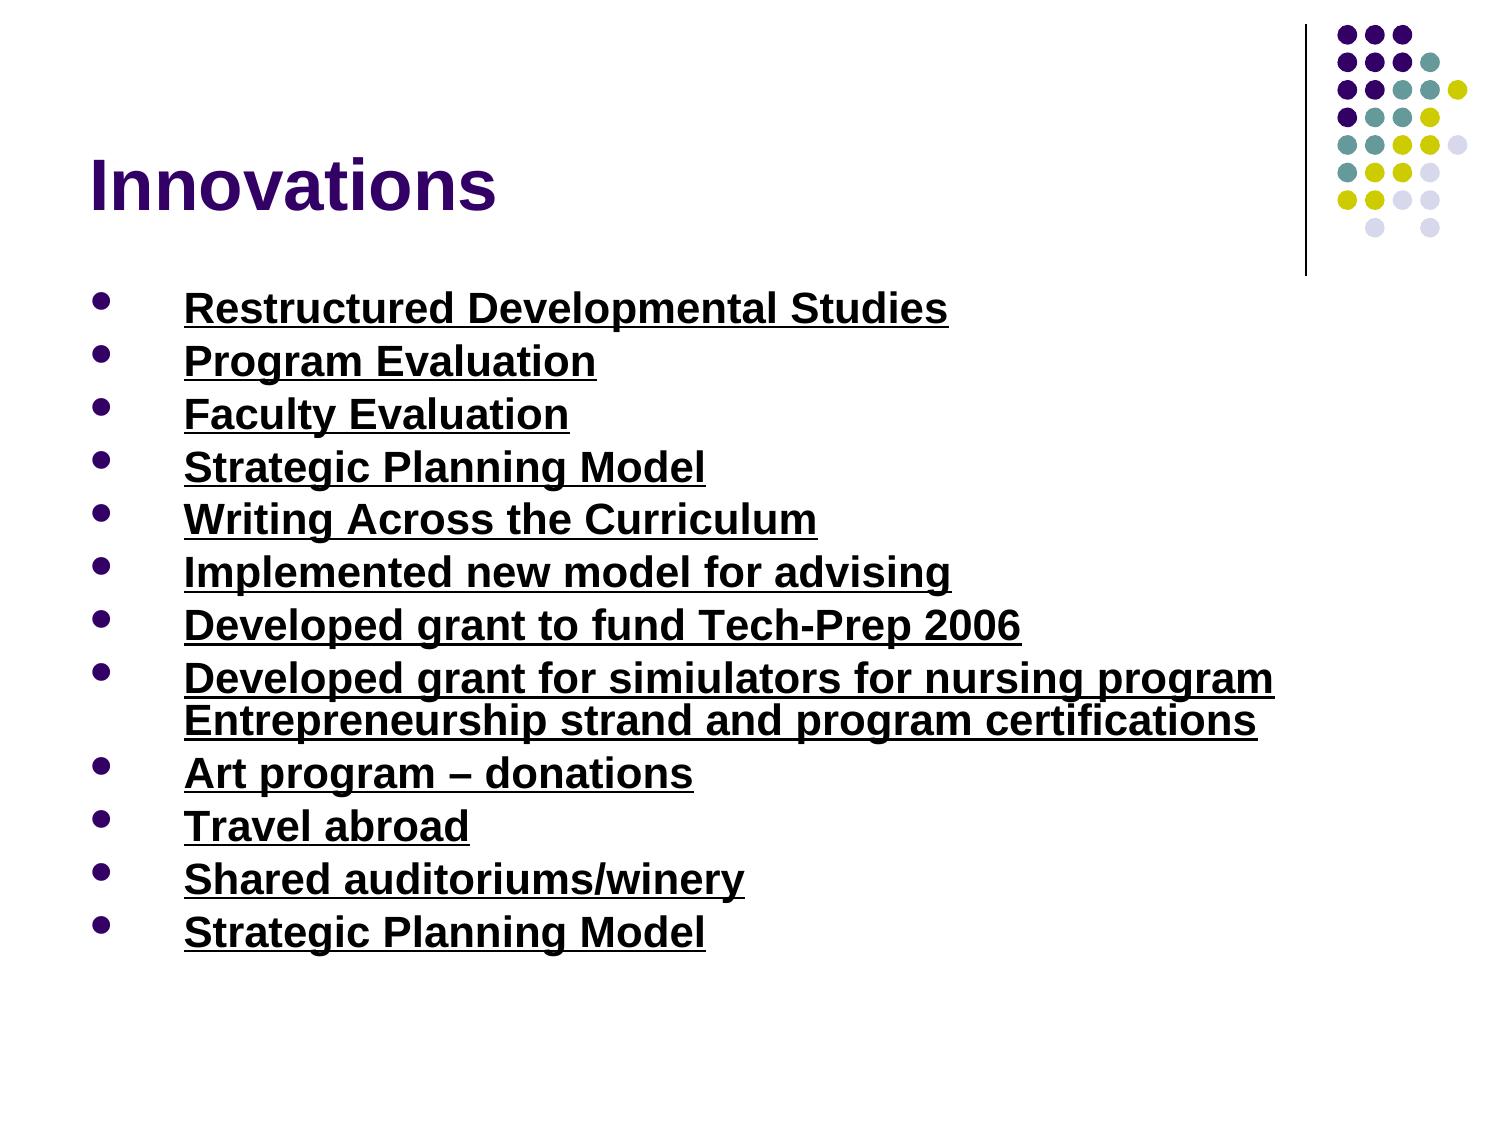

# Innovations
Restructured Developmental Studies
Program Evaluation
Faculty Evaluation
Strategic Planning Model
Writing Across the Curriculum
Implemented new model for advising
Developed grant to fund Tech-Prep 2006
Developed grant for simiulators for nursing program Entrepreneurship strand and program certifications
Art program – donations
Travel abroad
Shared auditoriums/winery
Strategic Planning Model